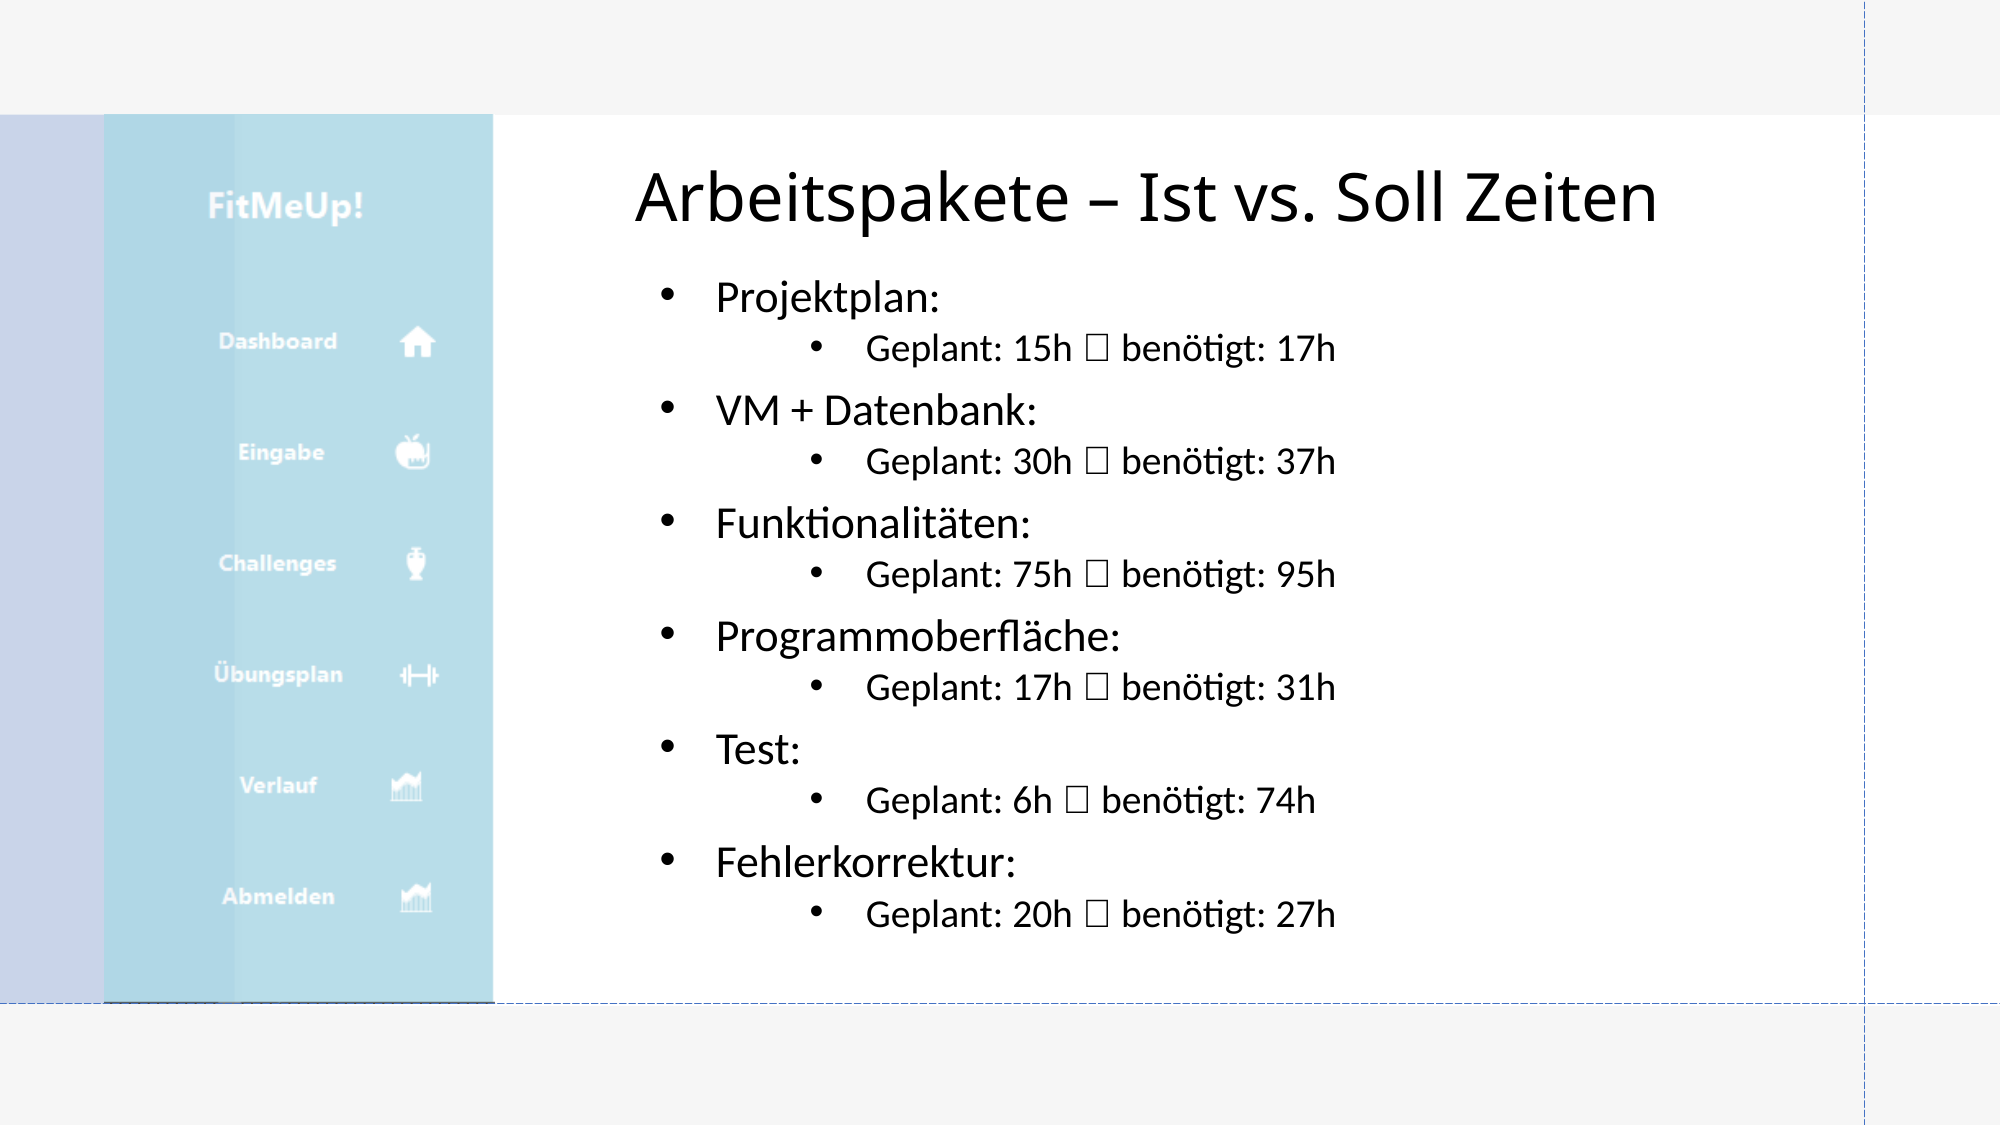

# Arbeitspakete – Ist vs. Soll Zeiten
Projektplan:
Geplant: 15h  benötigt: 17h
VM + Datenbank:
Geplant: 30h  benötigt: 37h
Funktionalitäten:
Geplant: 75h  benötigt: 95h
Programmoberfläche:
Geplant: 17h  benötigt: 31h
Test:
Geplant: 6h  benötigt: 74h
Fehlerkorrektur:
Geplant: 20h  benötigt: 27h